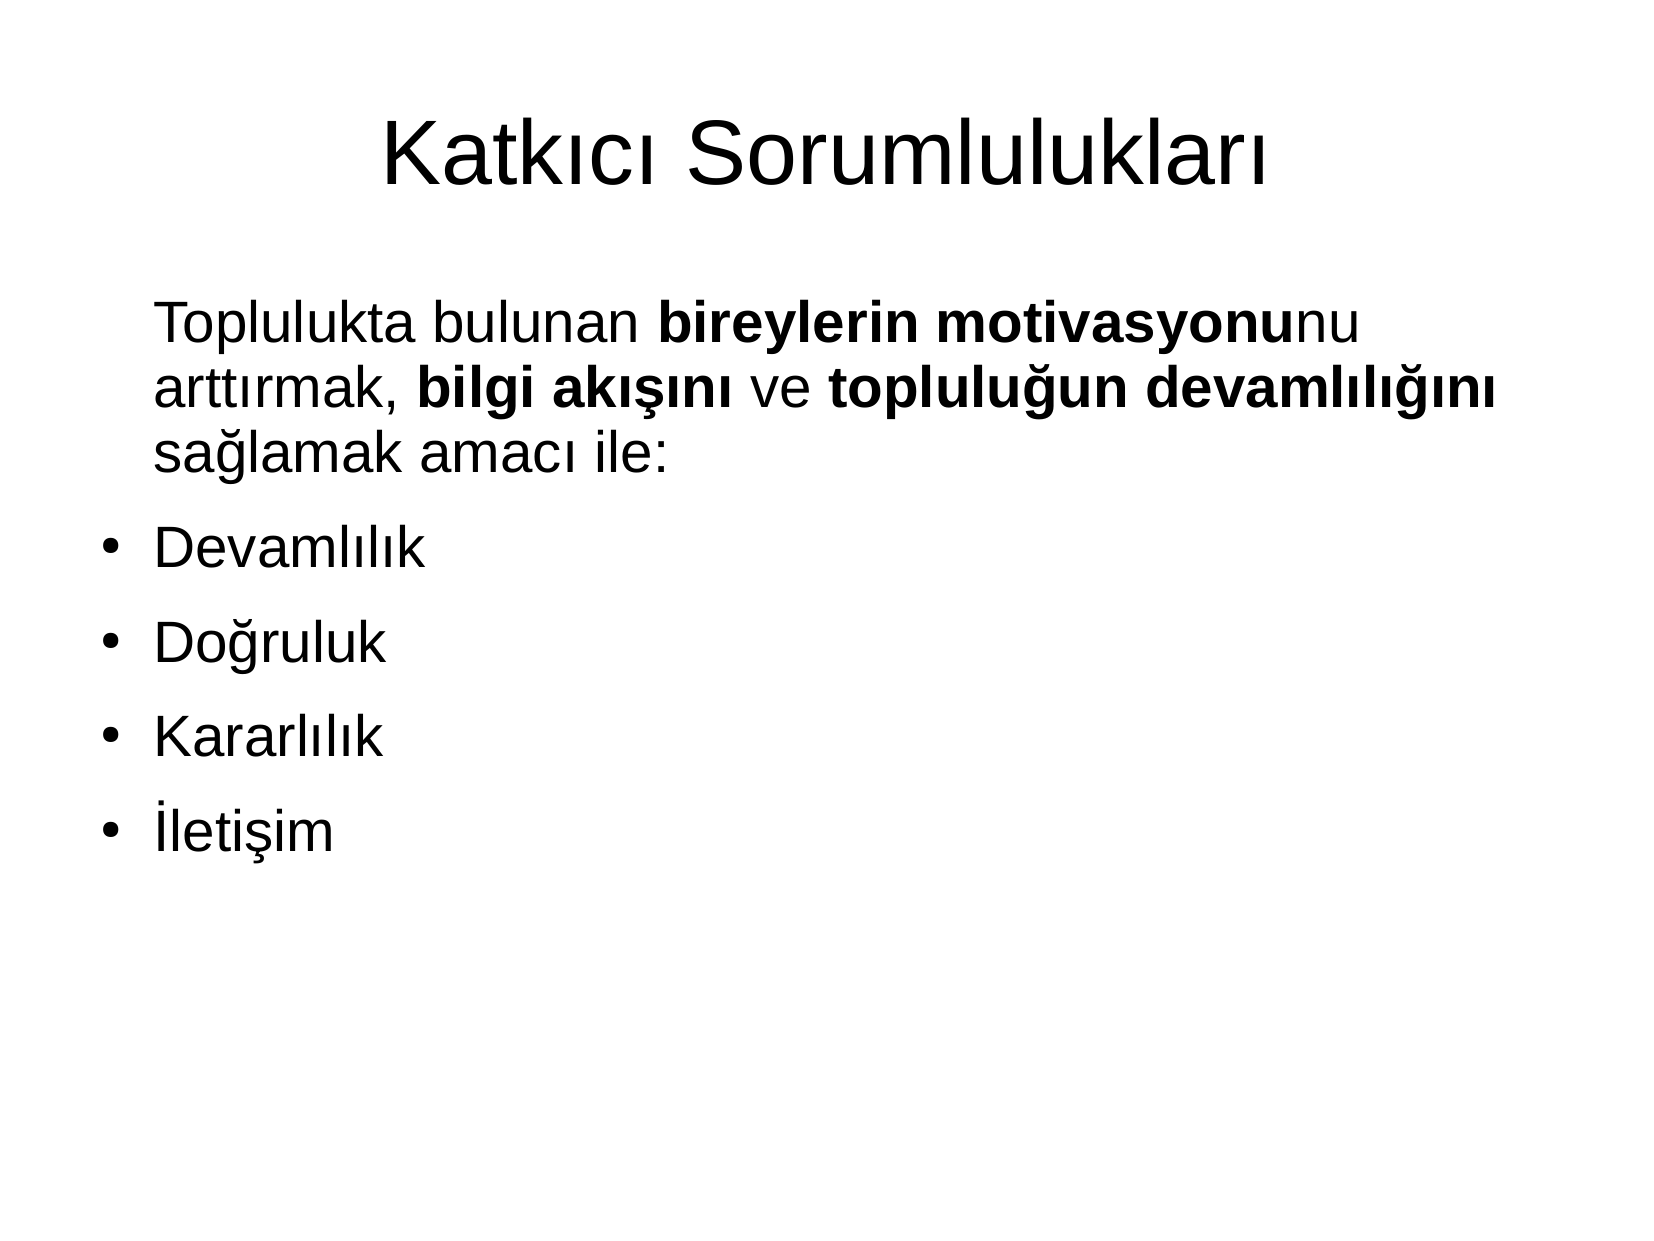

# Katkıcı Sorumlulukları
Toplulukta bulunan bireylerin motivasyonunu arttırmak, bilgi akışını ve topluluğun devamlılığını sağlamak amacı ile:
Devamlılık
Doğruluk
Kararlılık
İletişim